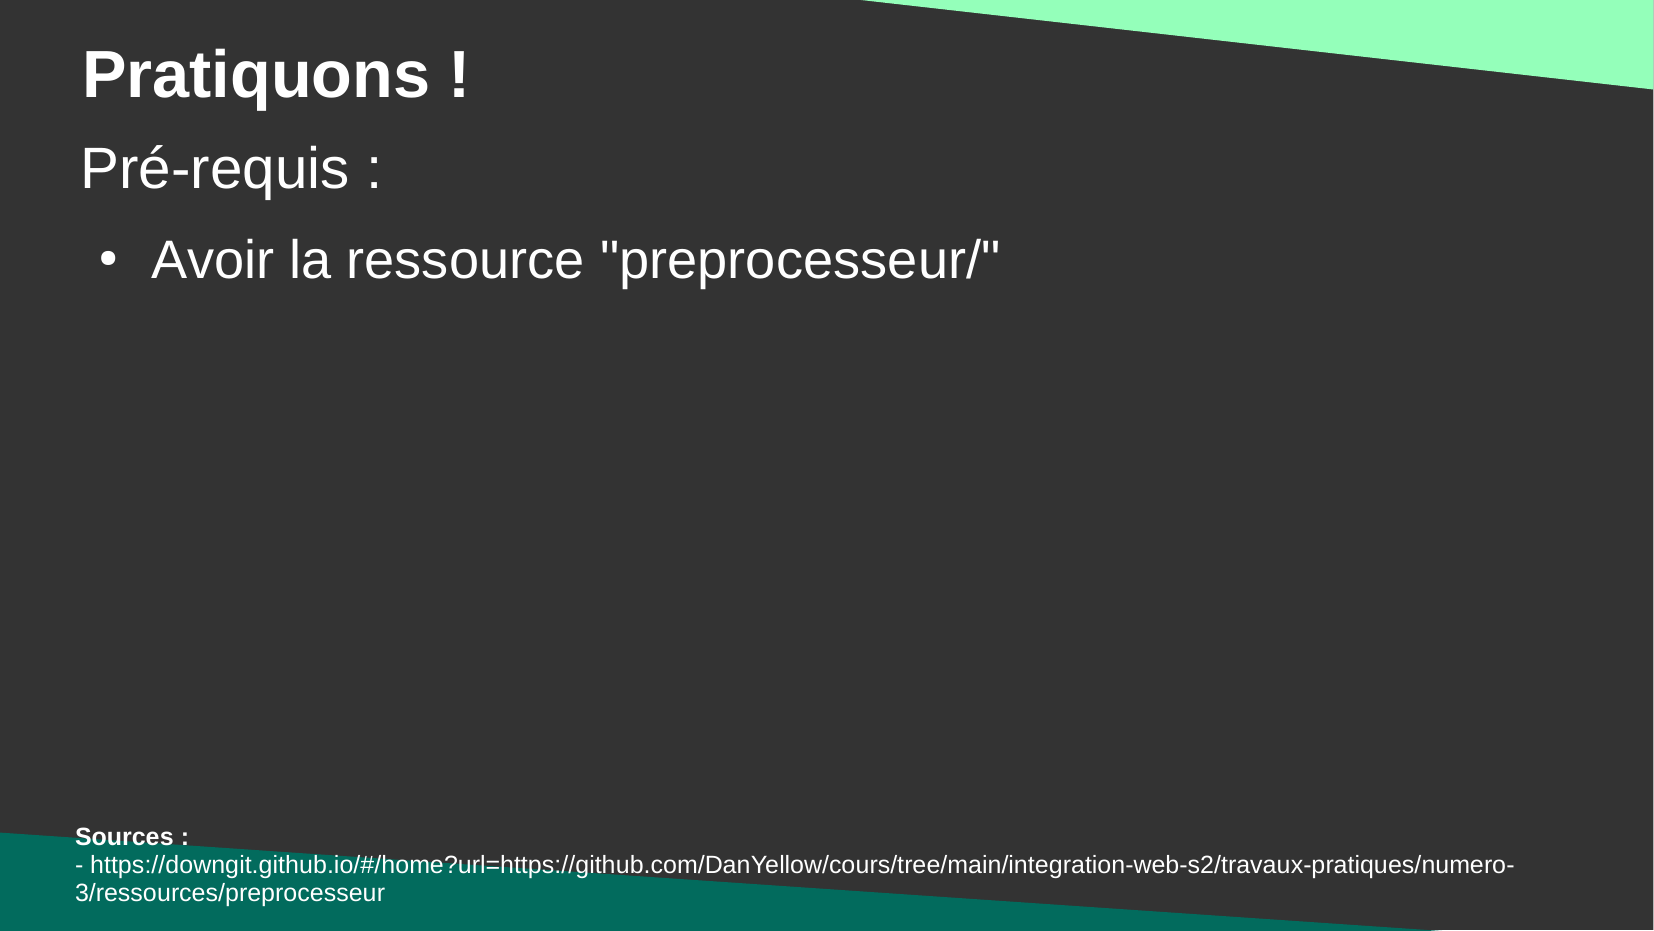

# Pratiquons !
Pré-requis :
Avoir la ressource "preprocesseur/"
Sources :
- https://downgit.github.io/#/home?url=https://github.com/DanYellow/cours/tree/main/integration-web-s2/travaux-pratiques/numero-3/ressources/preprocesseur